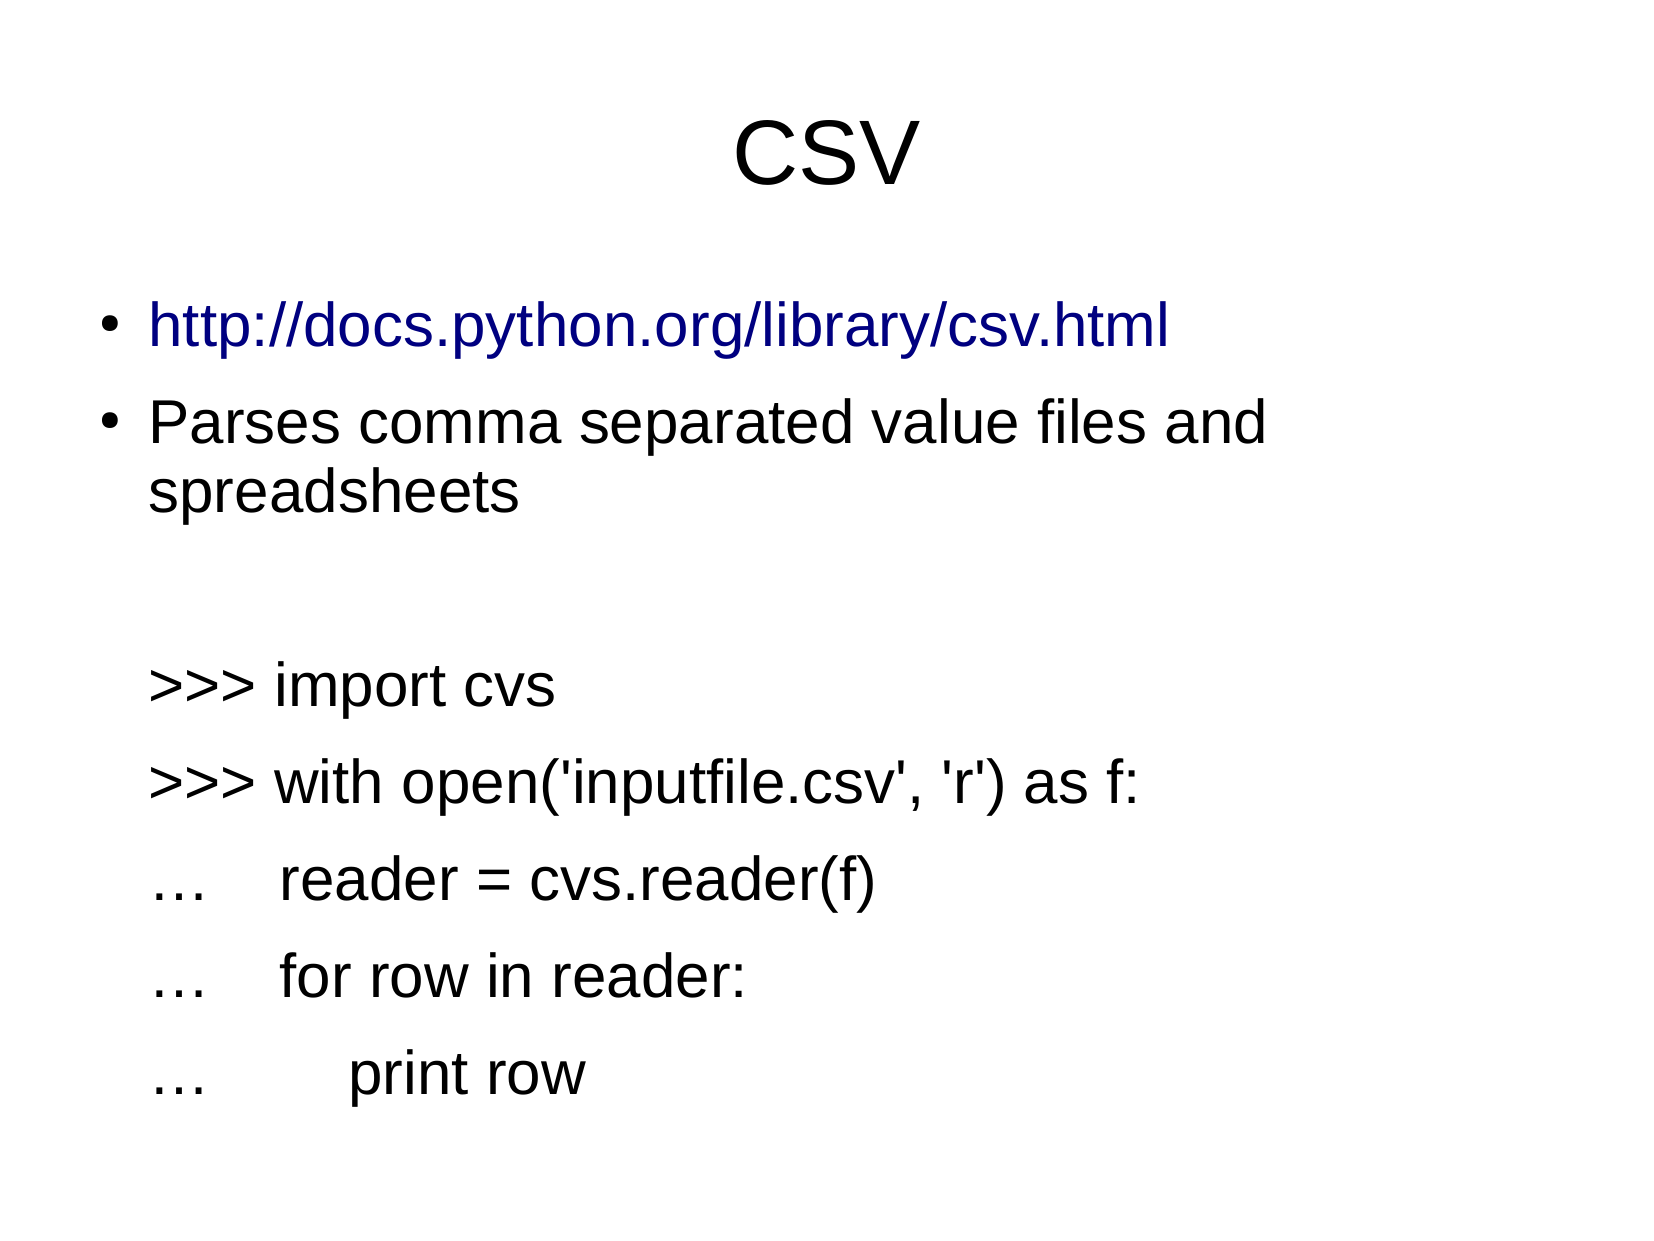

# CSV
http://docs.python.org/library/csv.html
Parses comma separated value files and spreadsheets
>>> import cvs
>>> with open('inputfile.csv', 'r') as f:
… reader = cvs.reader(f)
… for row in reader:
… print row